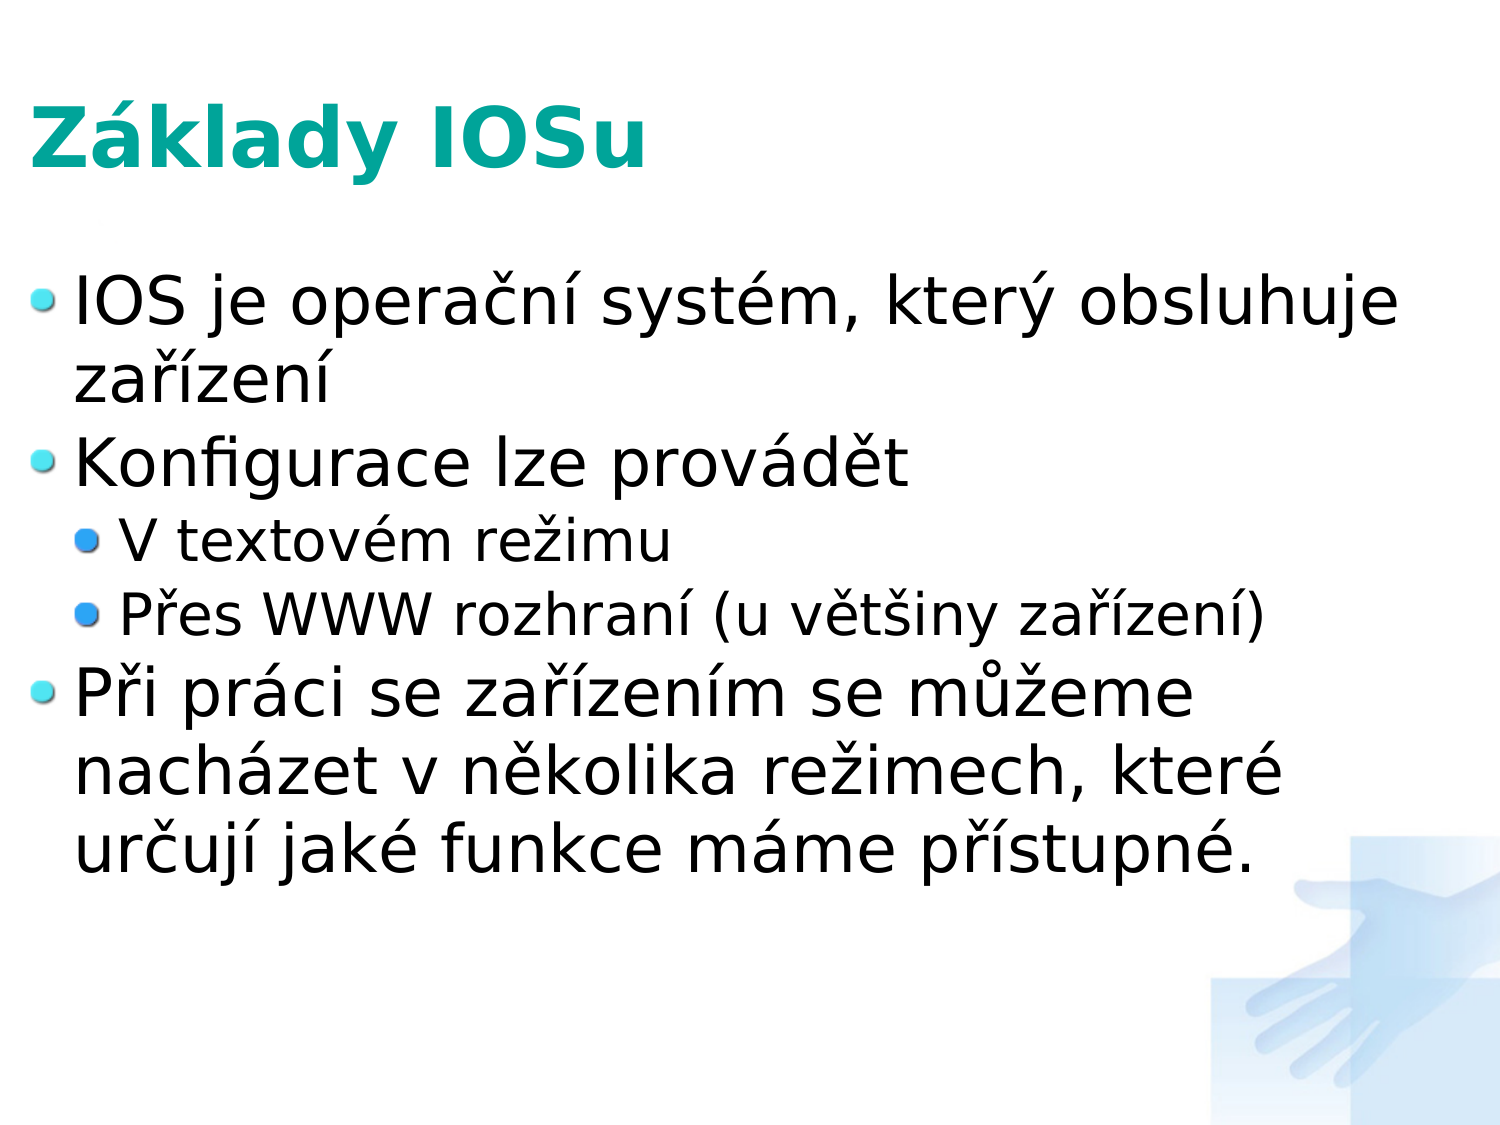

# Základy IOSu
IOS je operační systém, který obsluhuje zařízení
Konfigurace lze provádět
V textovém režimu
Přes WWW rozhraní (u většiny zařízení)
Při práci se zařízením se můžeme nacházet v několika režimech, které určují jaké funkce máme přístupné.